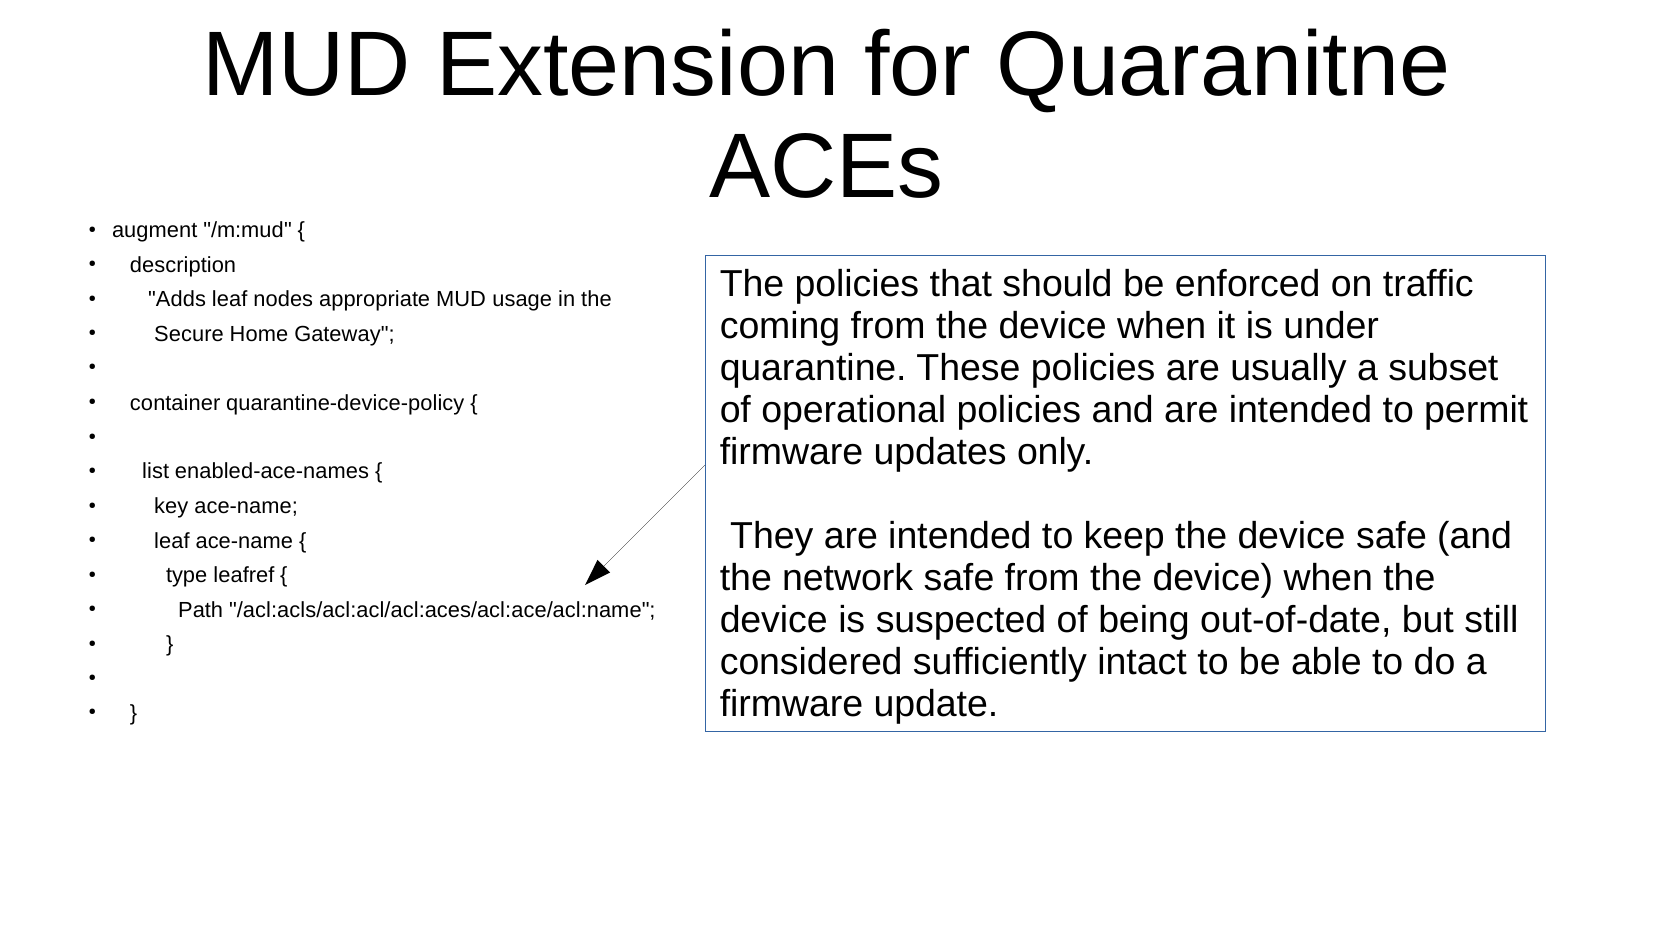

# MUD Extension for Quaranitne ACEs
 augment "/m:mud" {
 description
 "Adds leaf nodes appropriate MUD usage in the
 Secure Home Gateway";
 container quarantine-device-policy {
 list enabled-ace-names {
 key ace-name;
 leaf ace-name {
 type leafref {
 Path "/acl:acls/acl:acl/acl:aces/acl:ace/acl:name";
 }
 }
The policies that should be enforced on traffic
coming from the device when it is under quarantine. These policies are usually a subset of operational policies and are intended to permit firmware updates only.
 They are intended to keep the device safe (and the network safe from the device) when the device is suspected of being out-of-date, but still considered sufficiently intact to be able to do a firmware update.